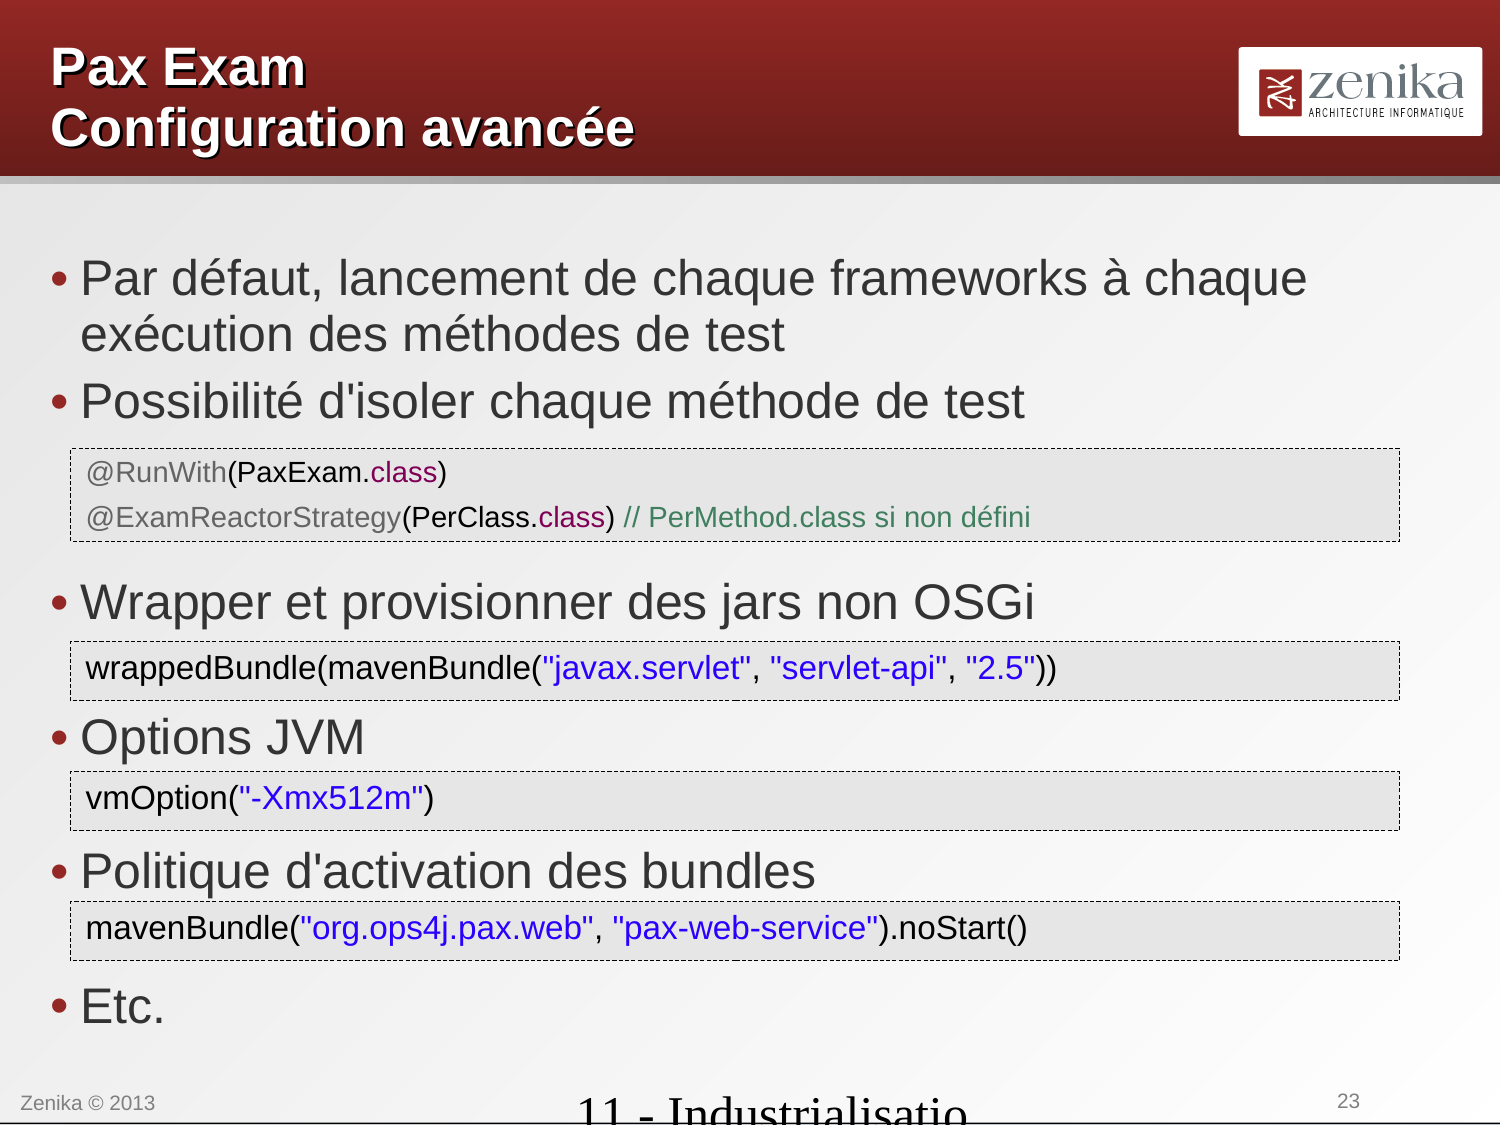

# Pax Exam Configuration avancée
Par défaut, lancement de chaque frameworks à chaque exécution des méthodes de test
Possibilité d'isoler chaque méthode de test
Wrapper et provisionner des jars non OSGi
Options JVM
Politique d'activation des bundles
Etc.
@RunWith(PaxExam.class)
@ExamReactorStrategy(PerClass.class) // PerMethod.class si non défini
wrappedBundle(mavenBundle("javax.servlet", "servlet-api", "2.5"))
vmOption("-Xmx512m")
mavenBundle("org.ops4j.pax.web", "pax-web-service").noStart()